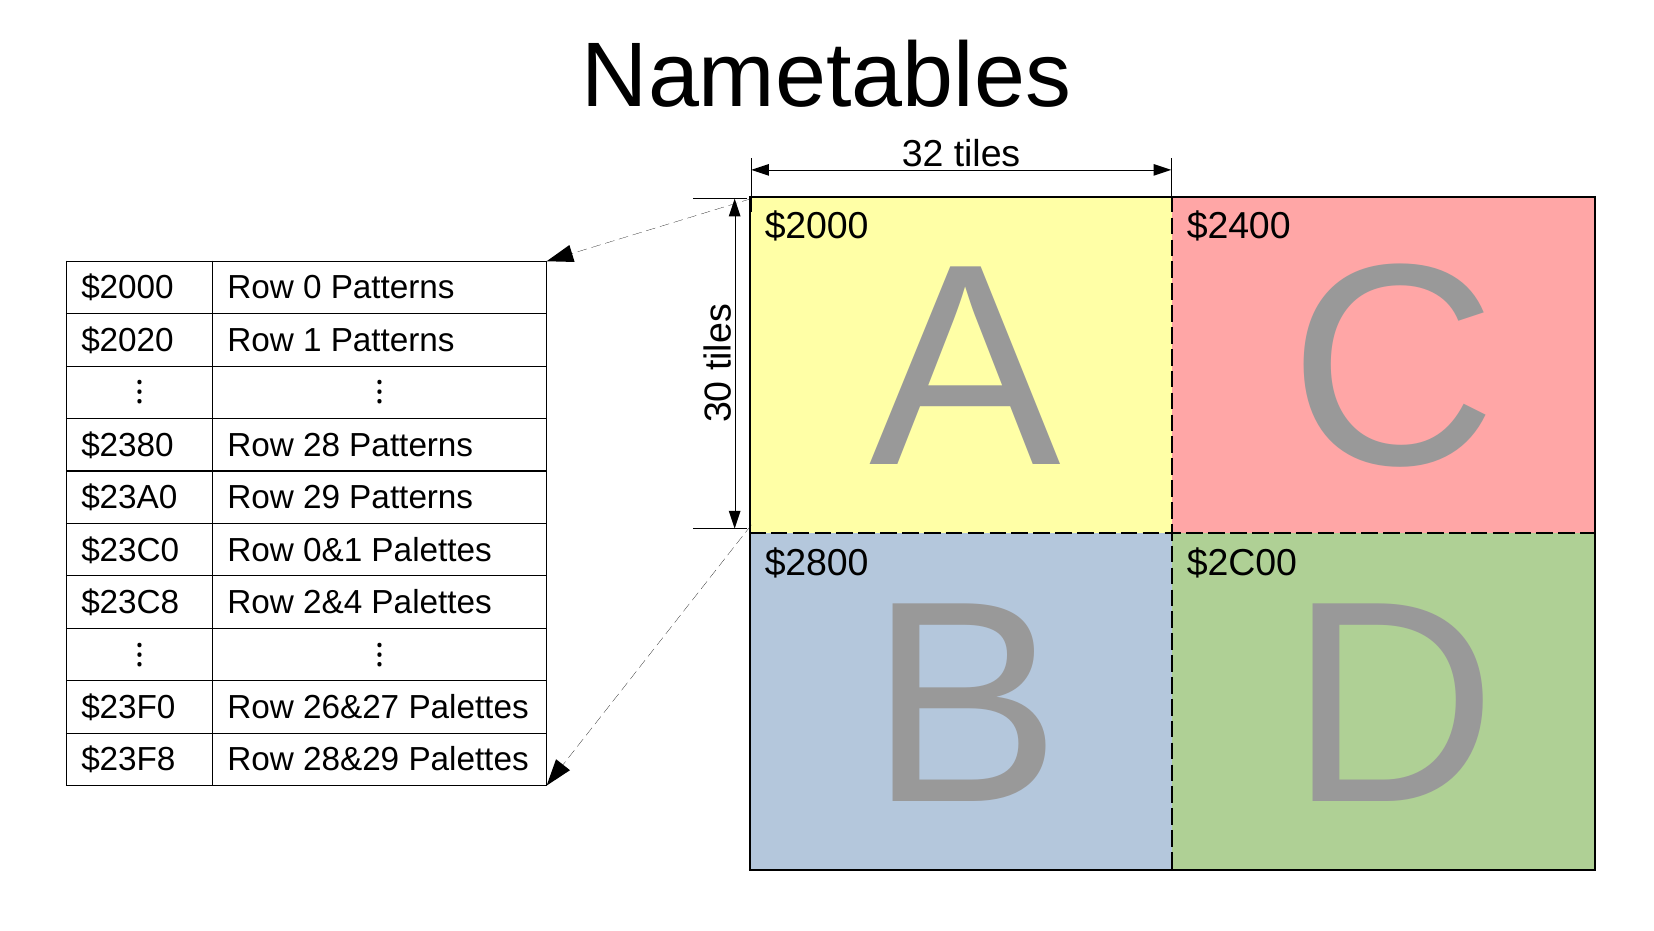

# Nametables
| $2000 | $2400 |
| --- | --- |
| $2800 | $2C00 |
A
C
| $2000 | Row 0 Patterns |
| --- | --- |
| $2020 | Row 1 Patterns |
| ⁝ | ⁝ |
| $2380 | Row 28 Patterns |
| $23A0 | Row 29 Patterns |
| $23C0 | Row 0&1 Palettes |
| $23C8 | Row 2&4 Palettes |
| ⁝ | ⁝ |
| $23F0 | Row 26&27 Palettes |
| $23F8 | Row 28&29 Palettes |
B
D